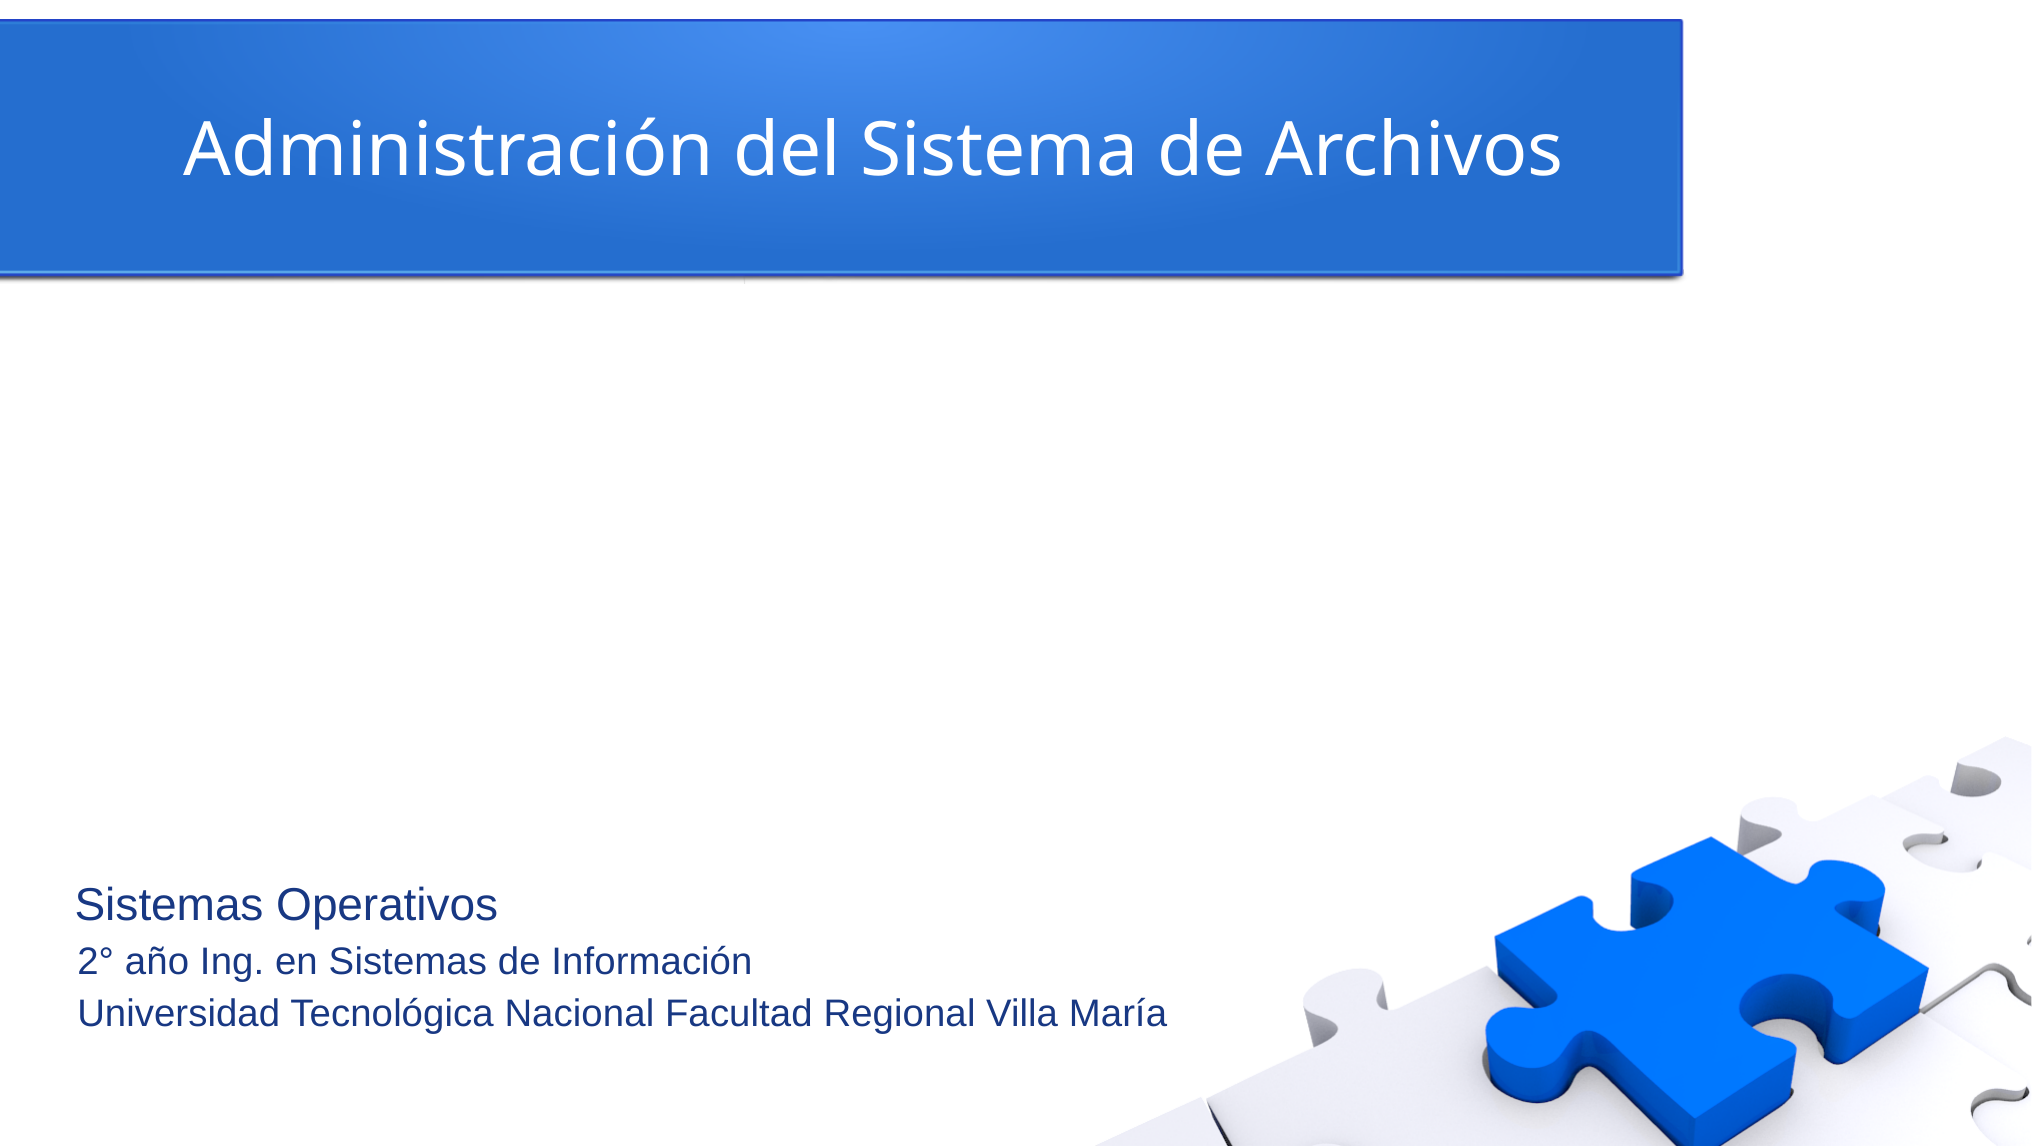

Administración del Sistema de Archivos
# Clean & simple
 Sistemas Operativos
 2° año Ing. en Sistemas de Información
 Universidad Tecnológica Nacional Facultad Regional Villa María